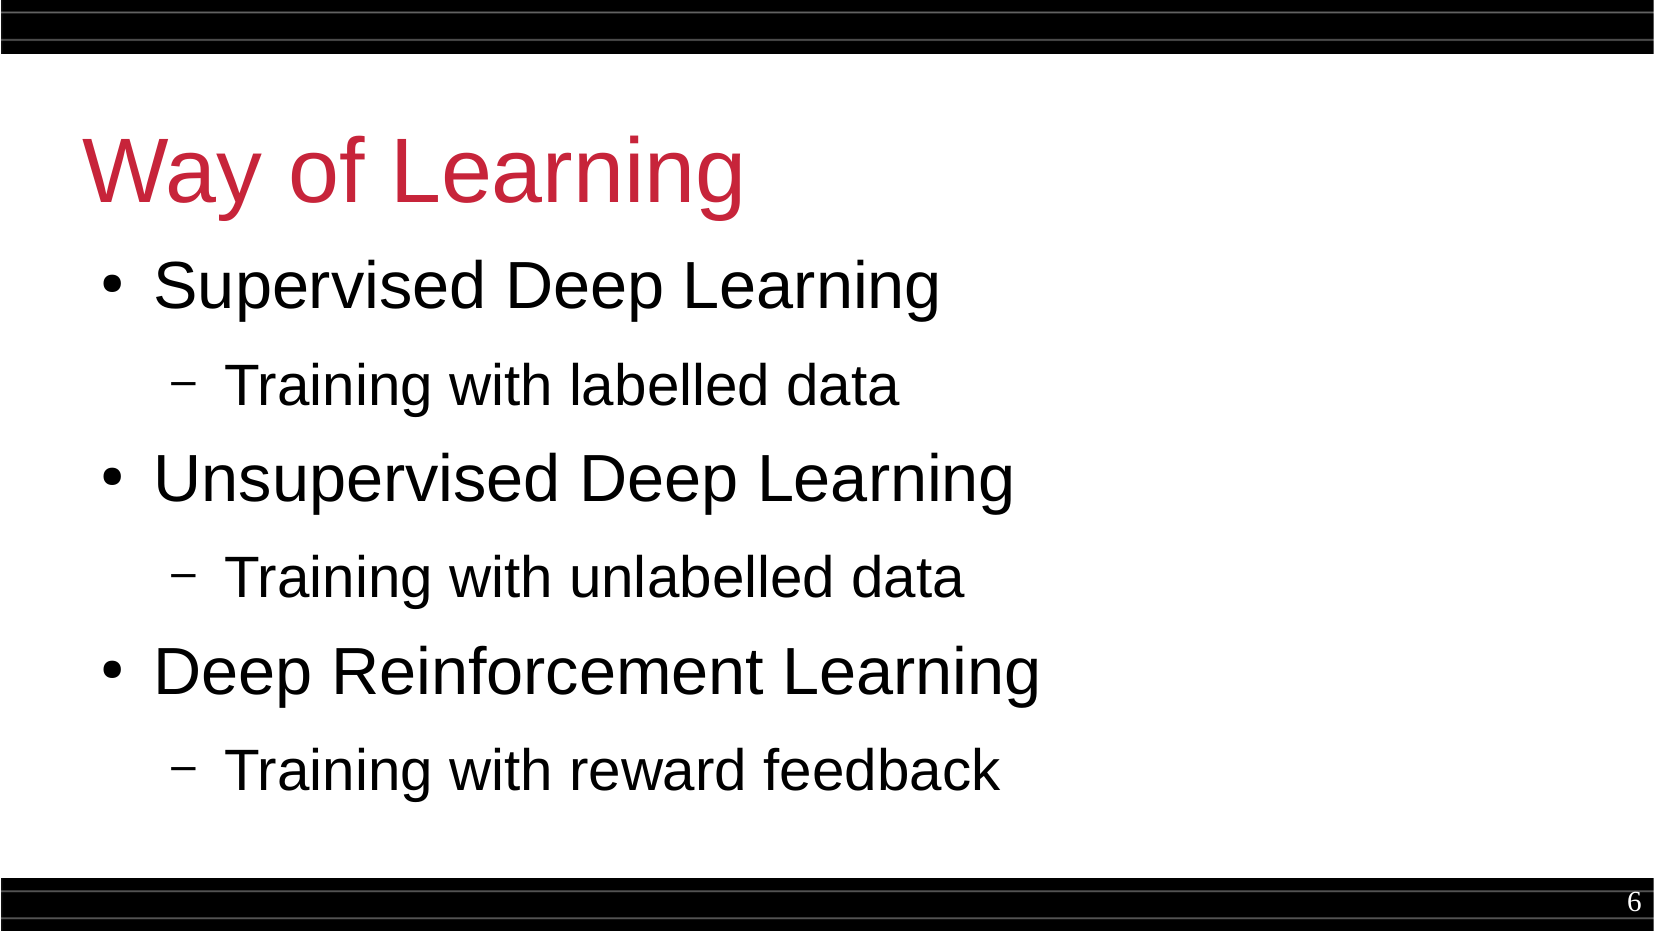

# Way of Learning
Supervised Deep Learning
Training with labelled data
Unsupervised Deep Learning
Training with unlabelled data
Deep Reinforcement Learning
Training with reward feedback